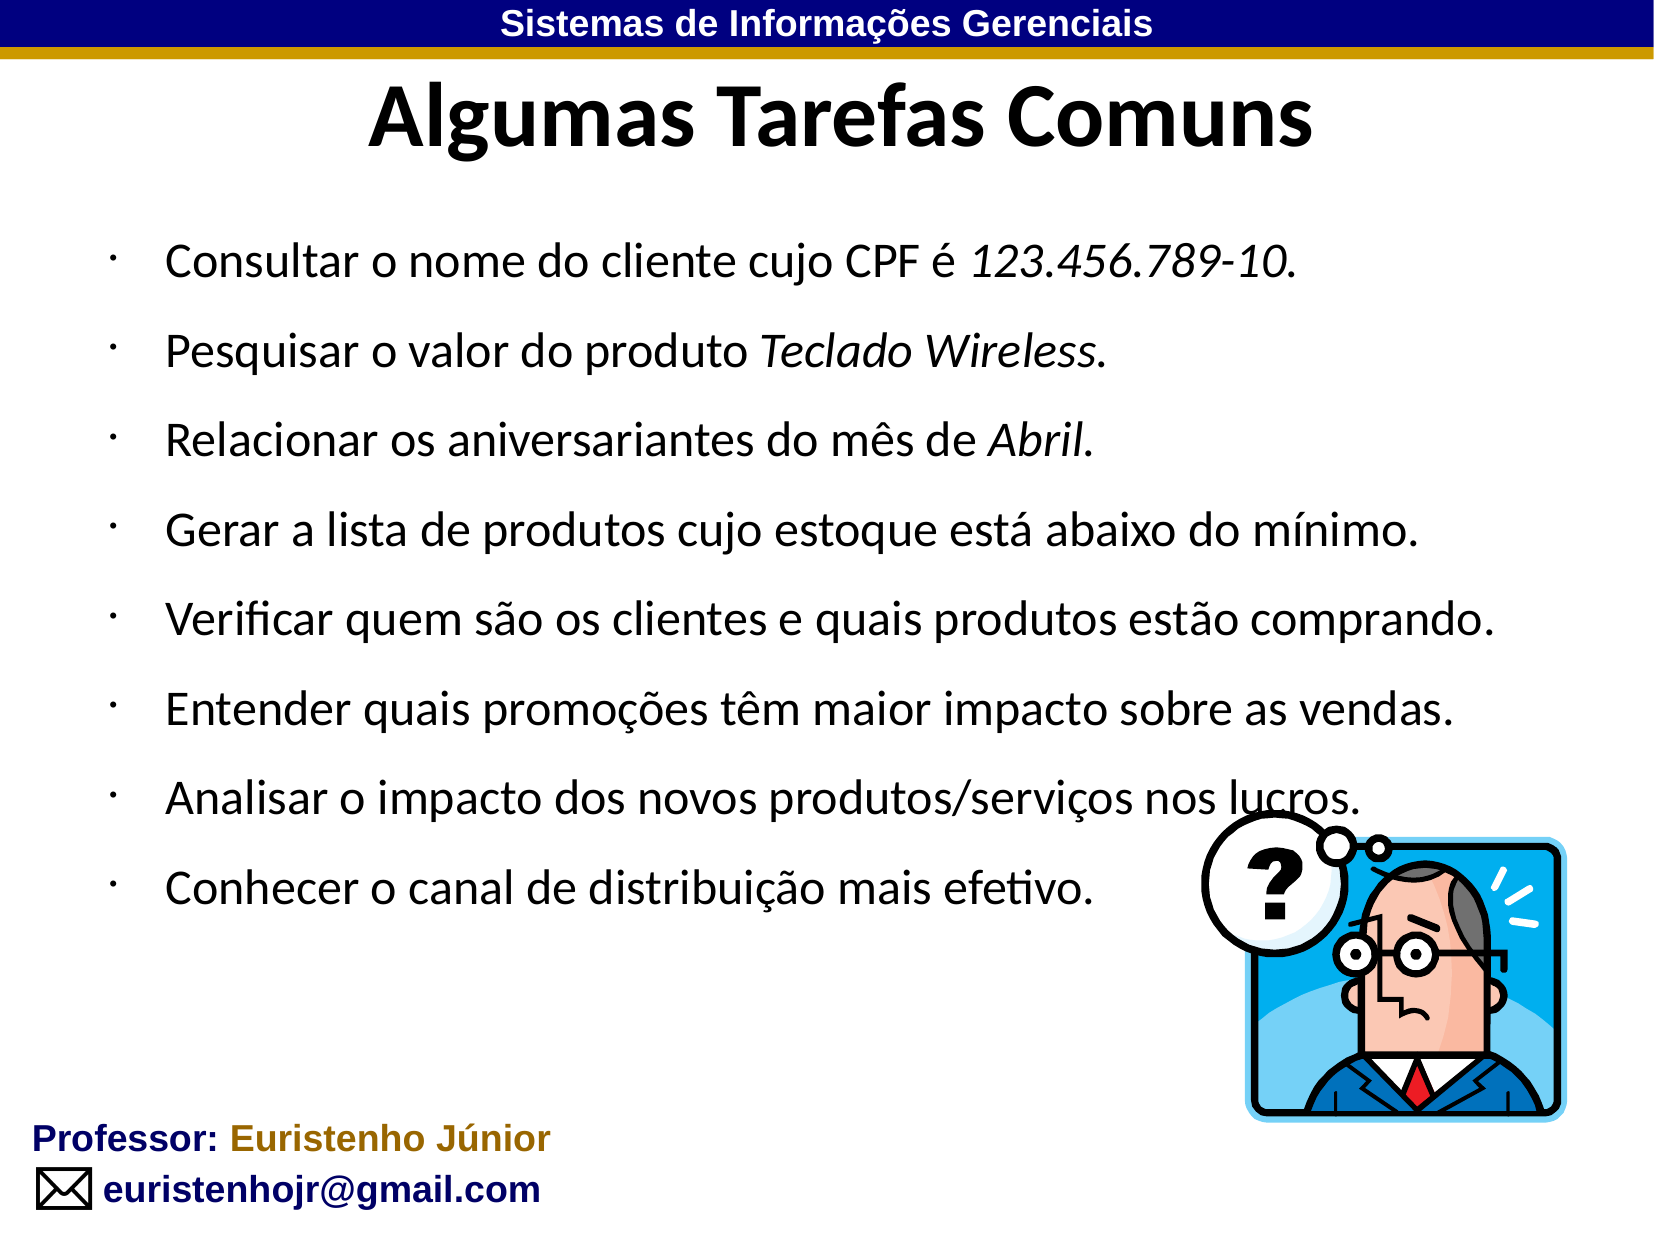

Empreendedorismo
Sistemas de Informações Gerenciais
# Algumas Tarefas Comuns
Consultar o nome do cliente cujo CPF é 123.456.789-10.
Pesquisar o valor do produto Teclado Wireless.
Relacionar os aniversariantes do mês de Abril.
Gerar a lista de produtos cujo estoque está abaixo do mínimo.
Verificar quem são os clientes e quais produtos estão comprando.
Entender quais promoções têm maior impacto sobre as vendas.
Analisar o impacto dos novos produtos/serviços nos lucros.
Conhecer o canal de distribuição mais efetivo.
Professor: Euristenho Júnior
euristenhojr@gmail.com